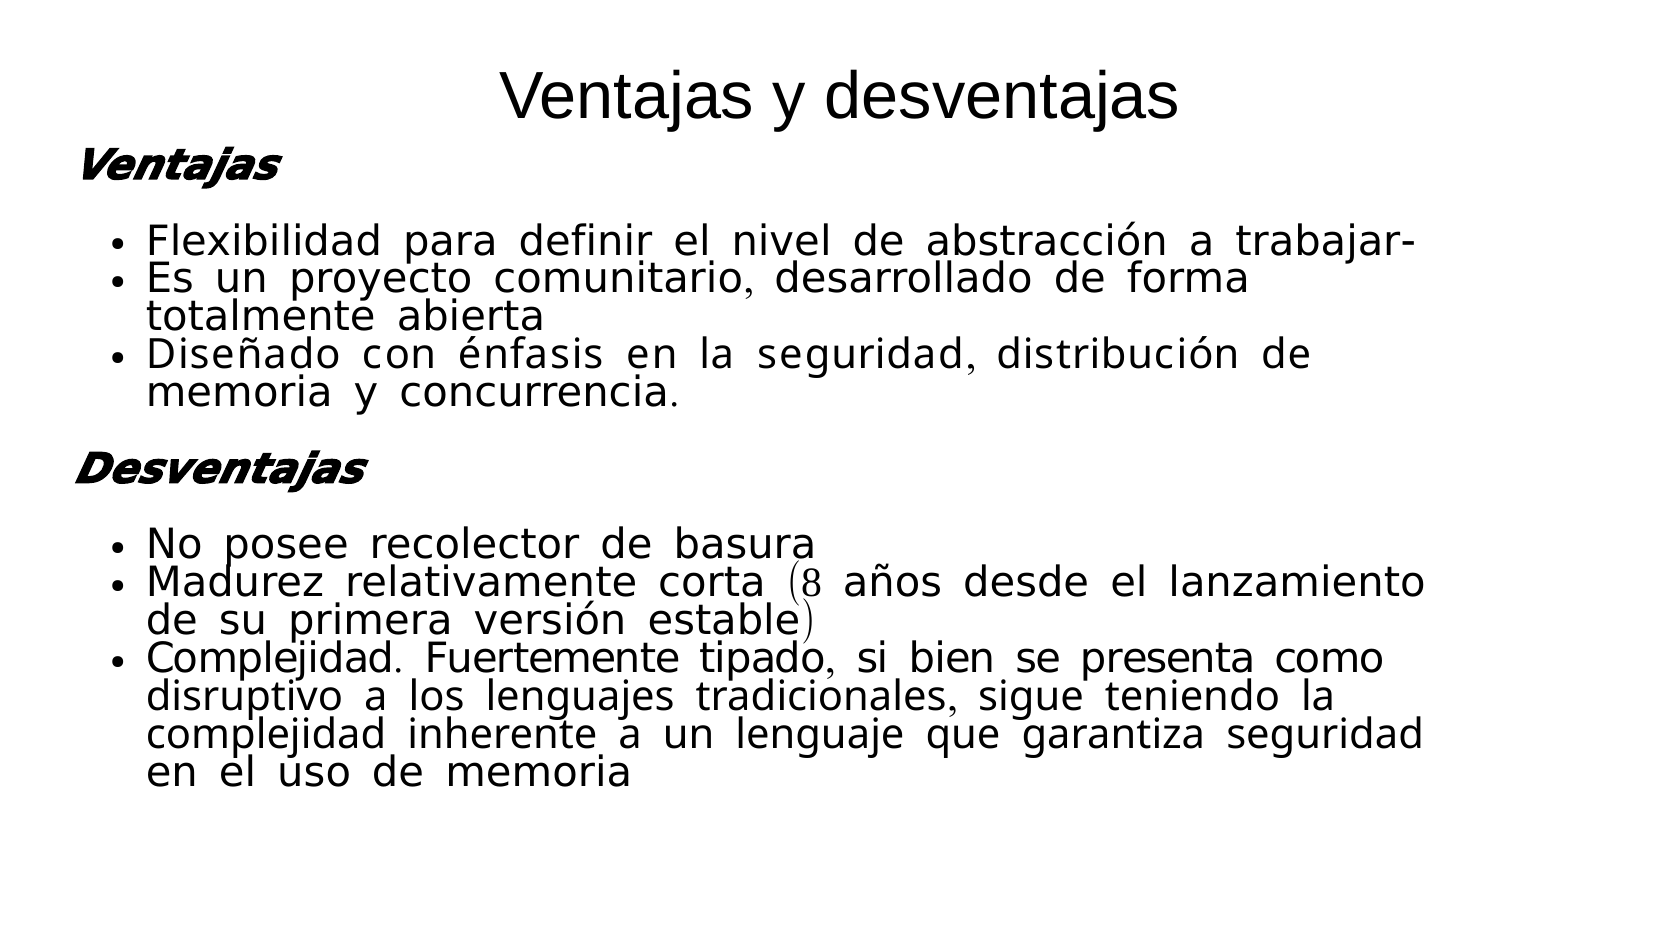

# Ventajas y desventajas
Ventajas
Flexibilidad para definir el nivel de abstracción a trabajar-
Es un proyecto comunitario, desarrollado de forma totalmente abierta
Diseñado con énfasis en la seguridad, distribución de memoria y concurrencia.
Desventajas
No posee recolector de basura
Madurez relativamente corta (8 años desde el lanzamiento de su primera versión estable)
Complejidad. Fuertemente tipado, si bien se presenta como disruptivo a los lenguajes tradicionales, sigue teniendo la complejidad inherente a un lenguaje que garantiza seguridad en el uso de memoria